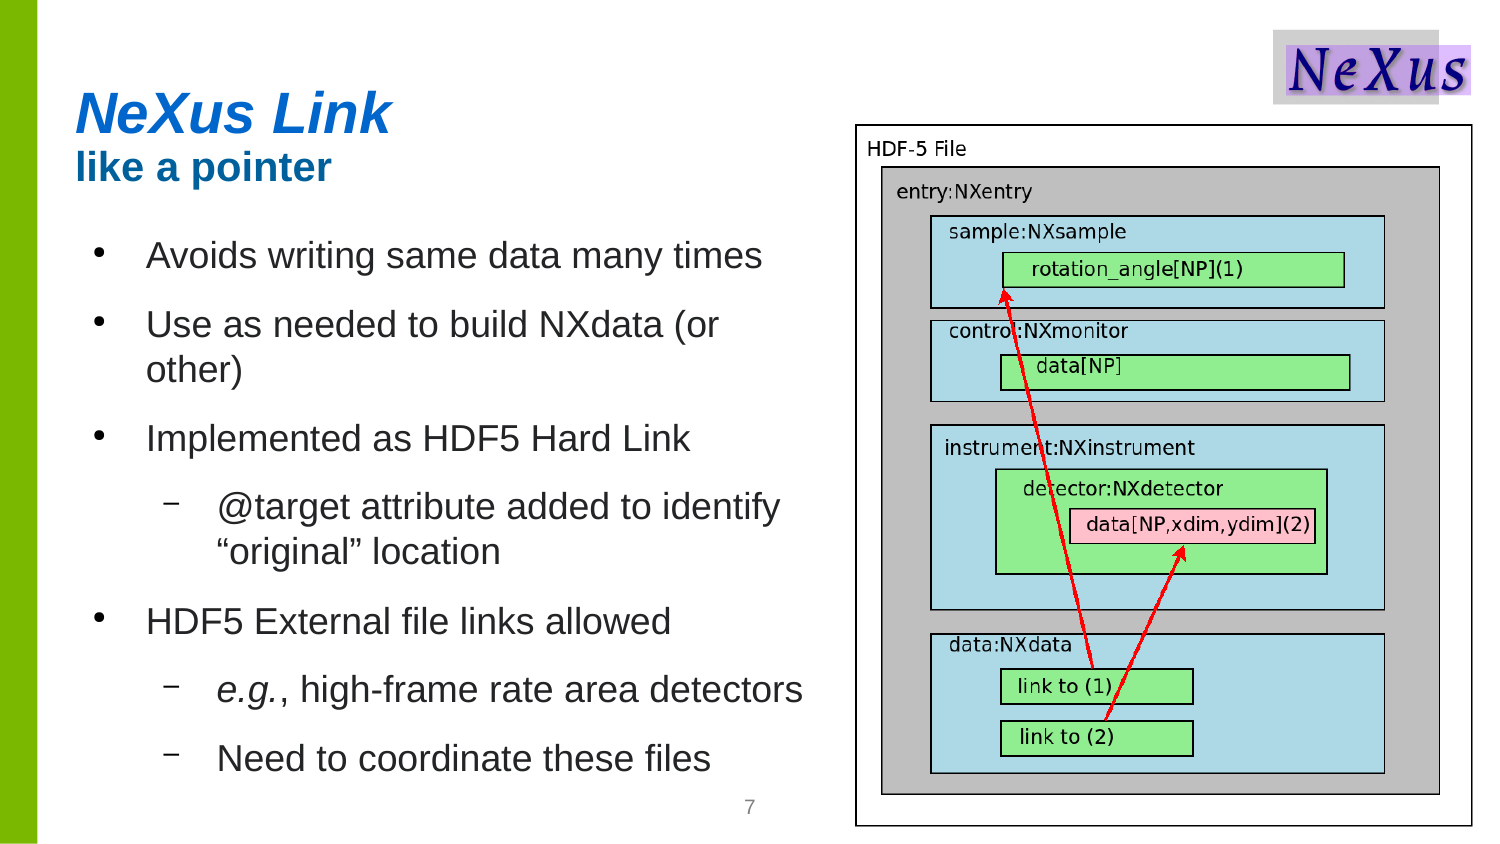

NeXus Link
#
like a pointer
Avoids writing same data many times
Use as needed to build NXdata (or other)
Implemented as HDF5 Hard Link
@target attribute added to identify “original” location
HDF5 External file links allowed
e.g., high-frame rate area detectors
Need to coordinate these files